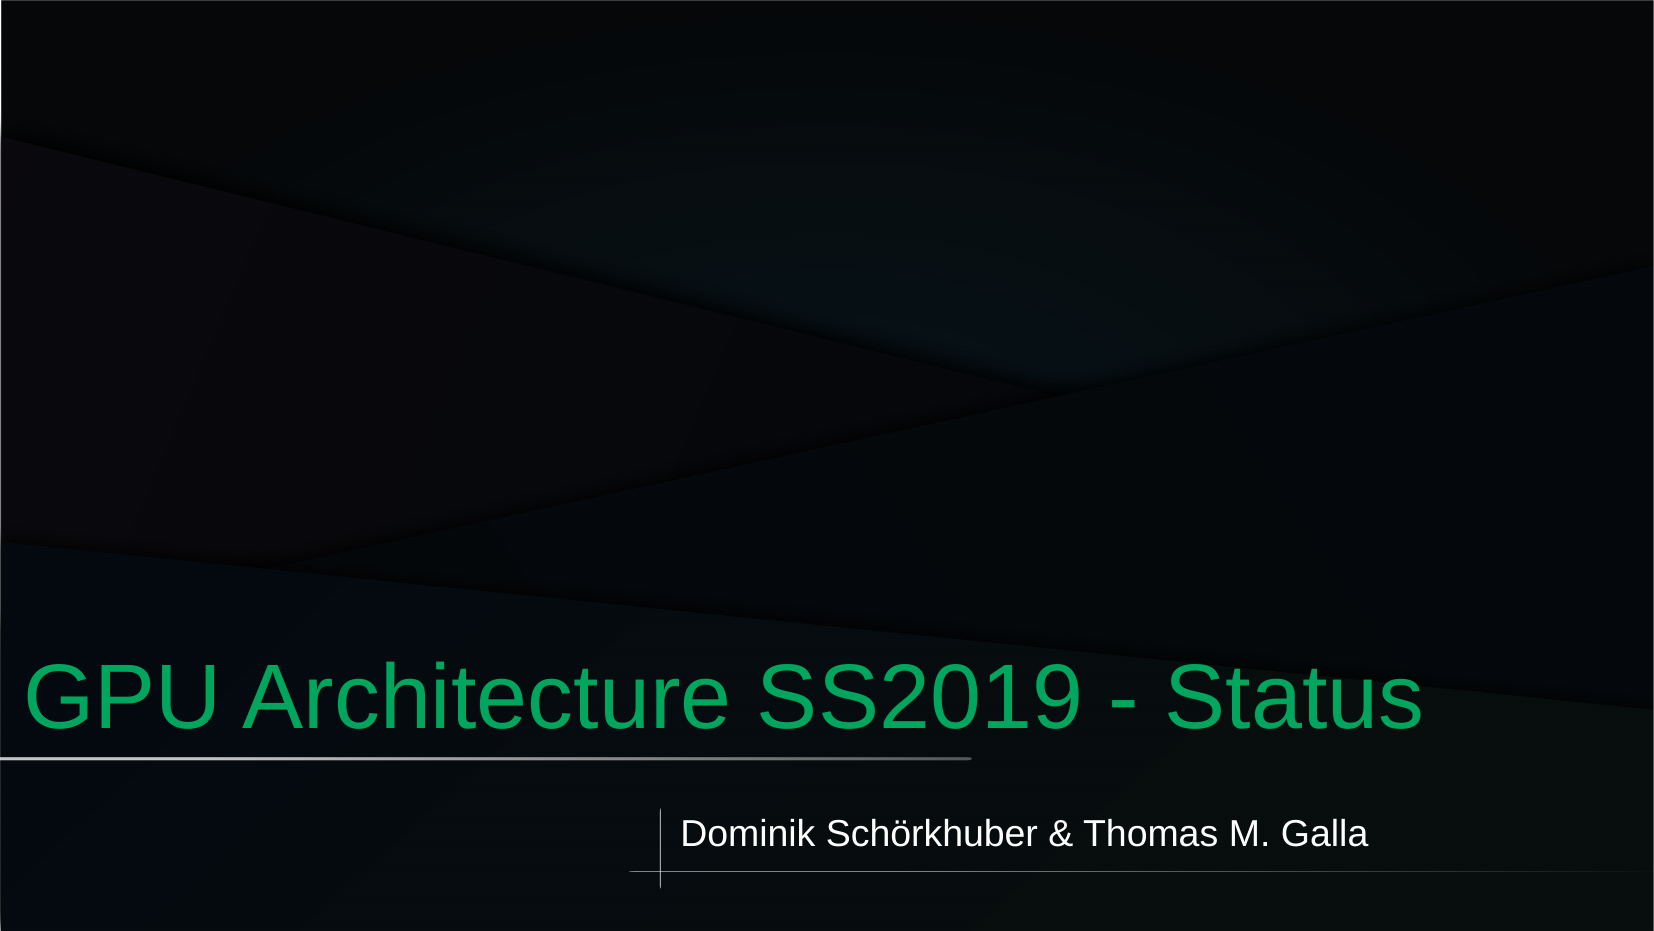

# GPU Architecture SS2019 - Status
Dominik Schörkhuber & Thomas M. Galla